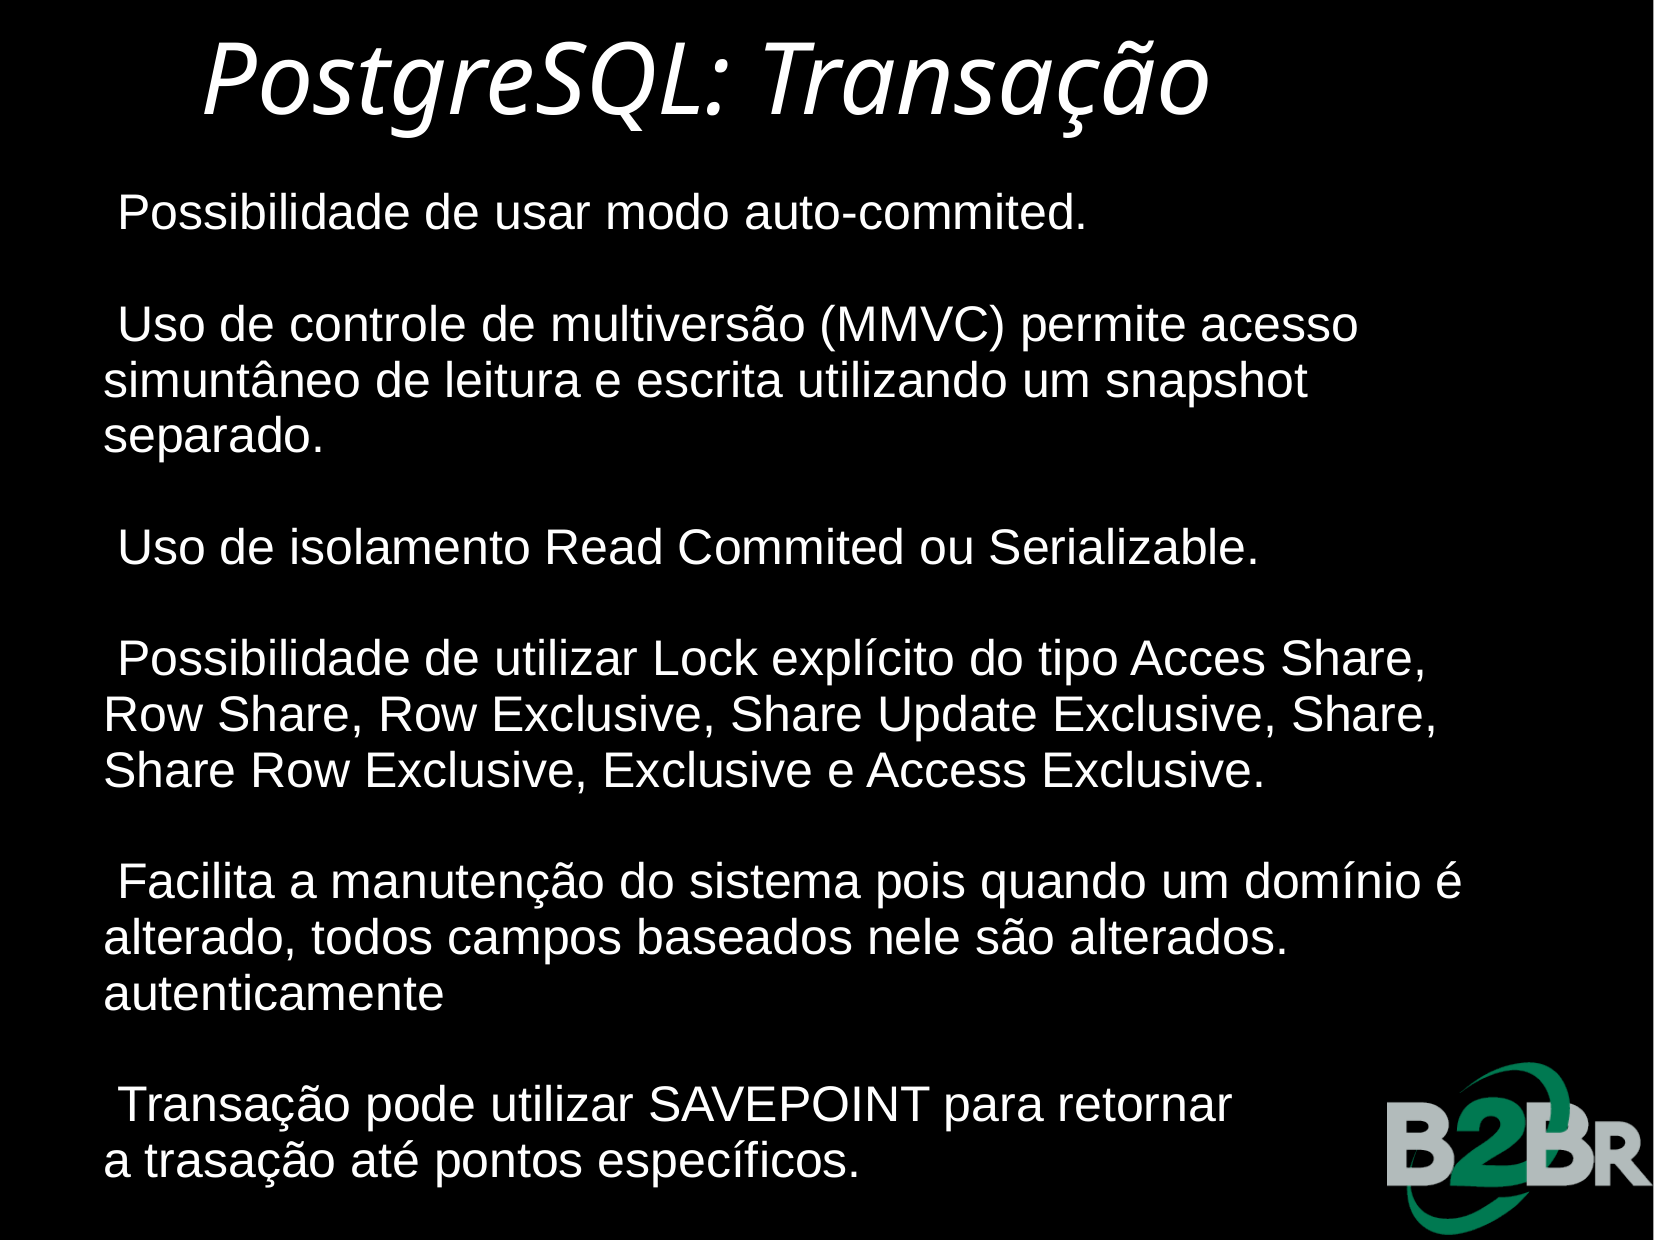

PostgreSQL: Transação
 Possibilidade de usar modo auto-commited.
 Uso de controle de multiversão (MMVC) permite acesso simuntâneo de leitura e escrita utilizando um snapshot separado.
 Uso de isolamento Read Commited ou Serializable.
 Possibilidade de utilizar Lock explícito do tipo Acces Share, Row Share, Row Exclusive, Share Update Exclusive, Share, Share Row Exclusive, Exclusive e Access Exclusive.
 Facilita a manutenção do sistema pois quando um domínio é alterado, todos campos baseados nele são alterados. autenticamente
 Transação pode utilizar SAVEPOINT para retornar
a trasação até pontos específicos.